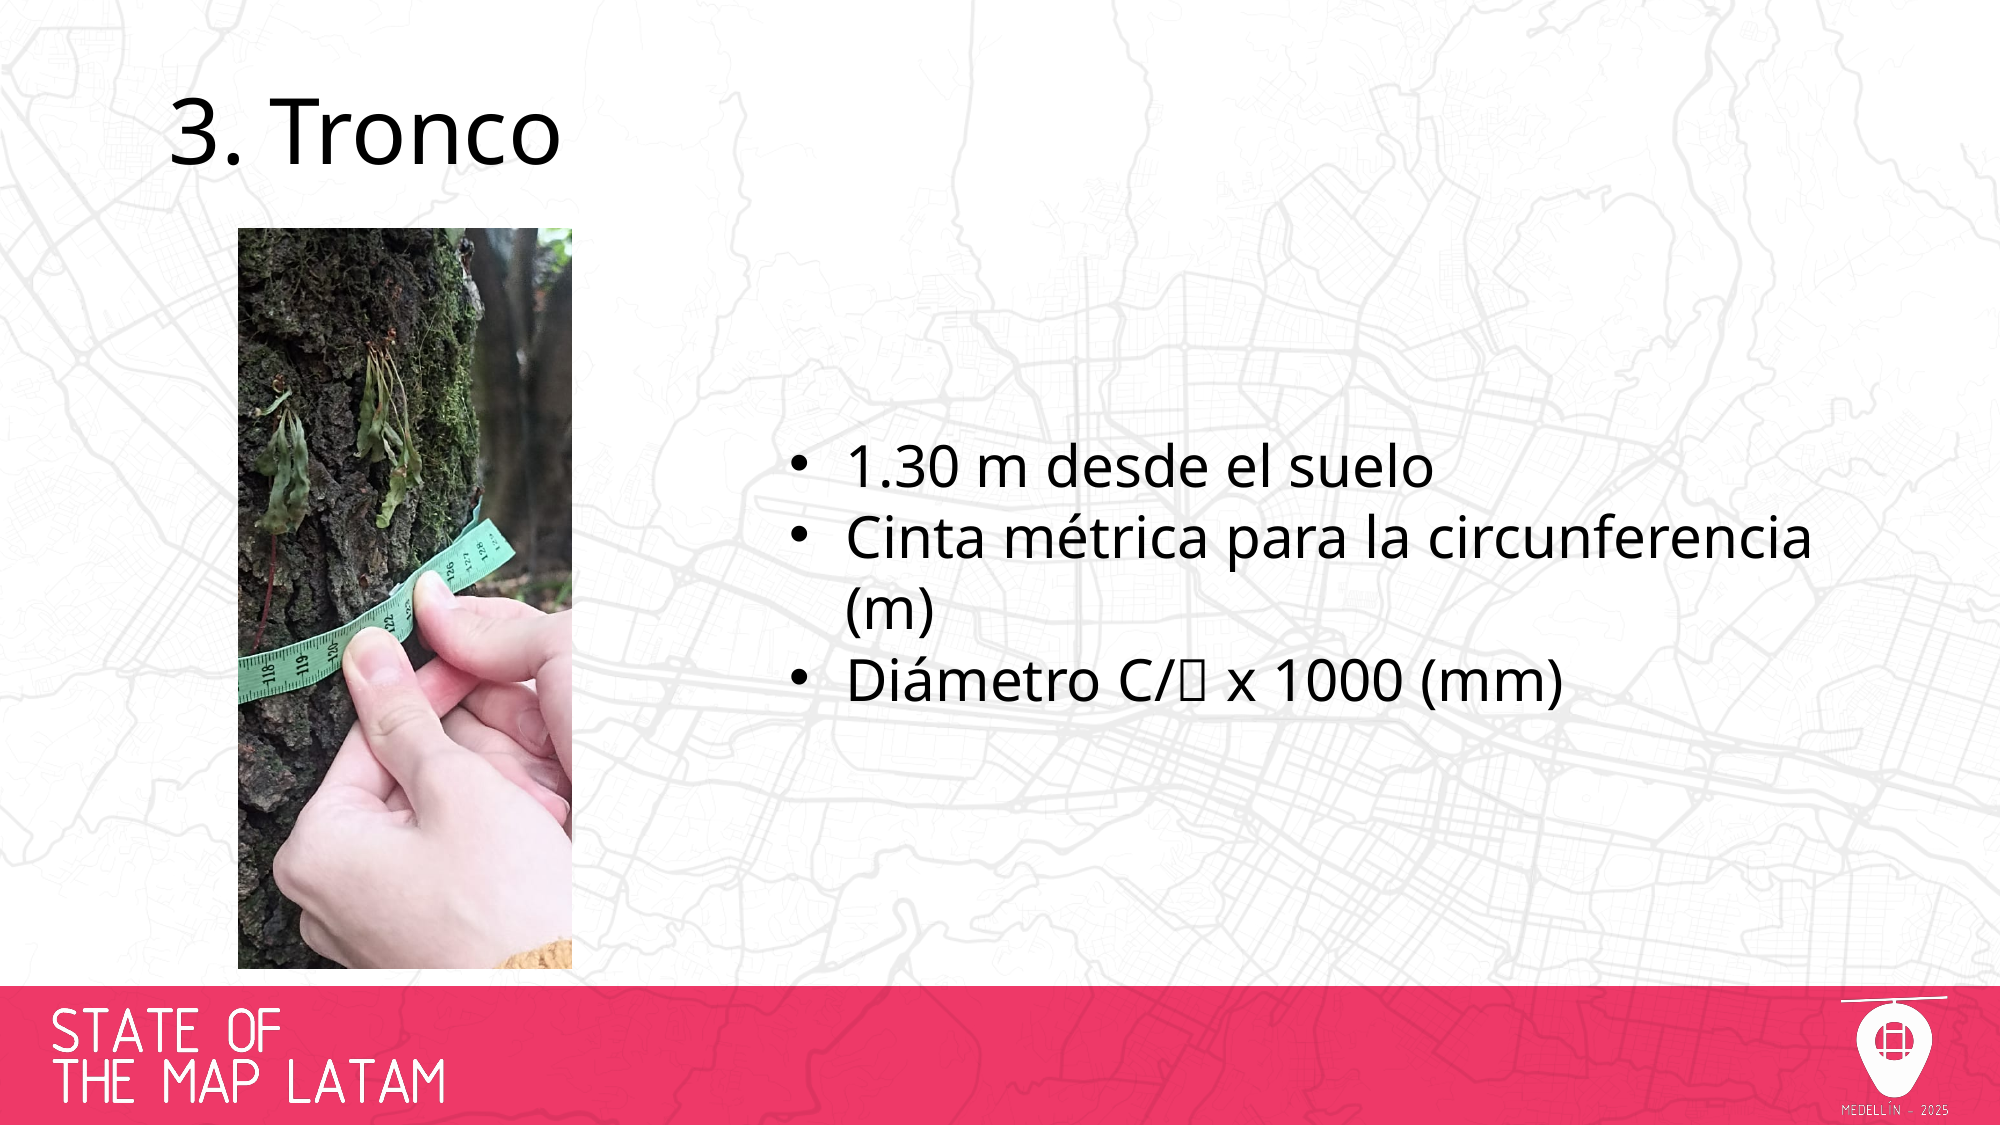

# 3. Tronco
1.30 m desde el suelo
Cinta métrica para la circunferencia (m)
Diámetro C/󰏿 x 1000 (mm)